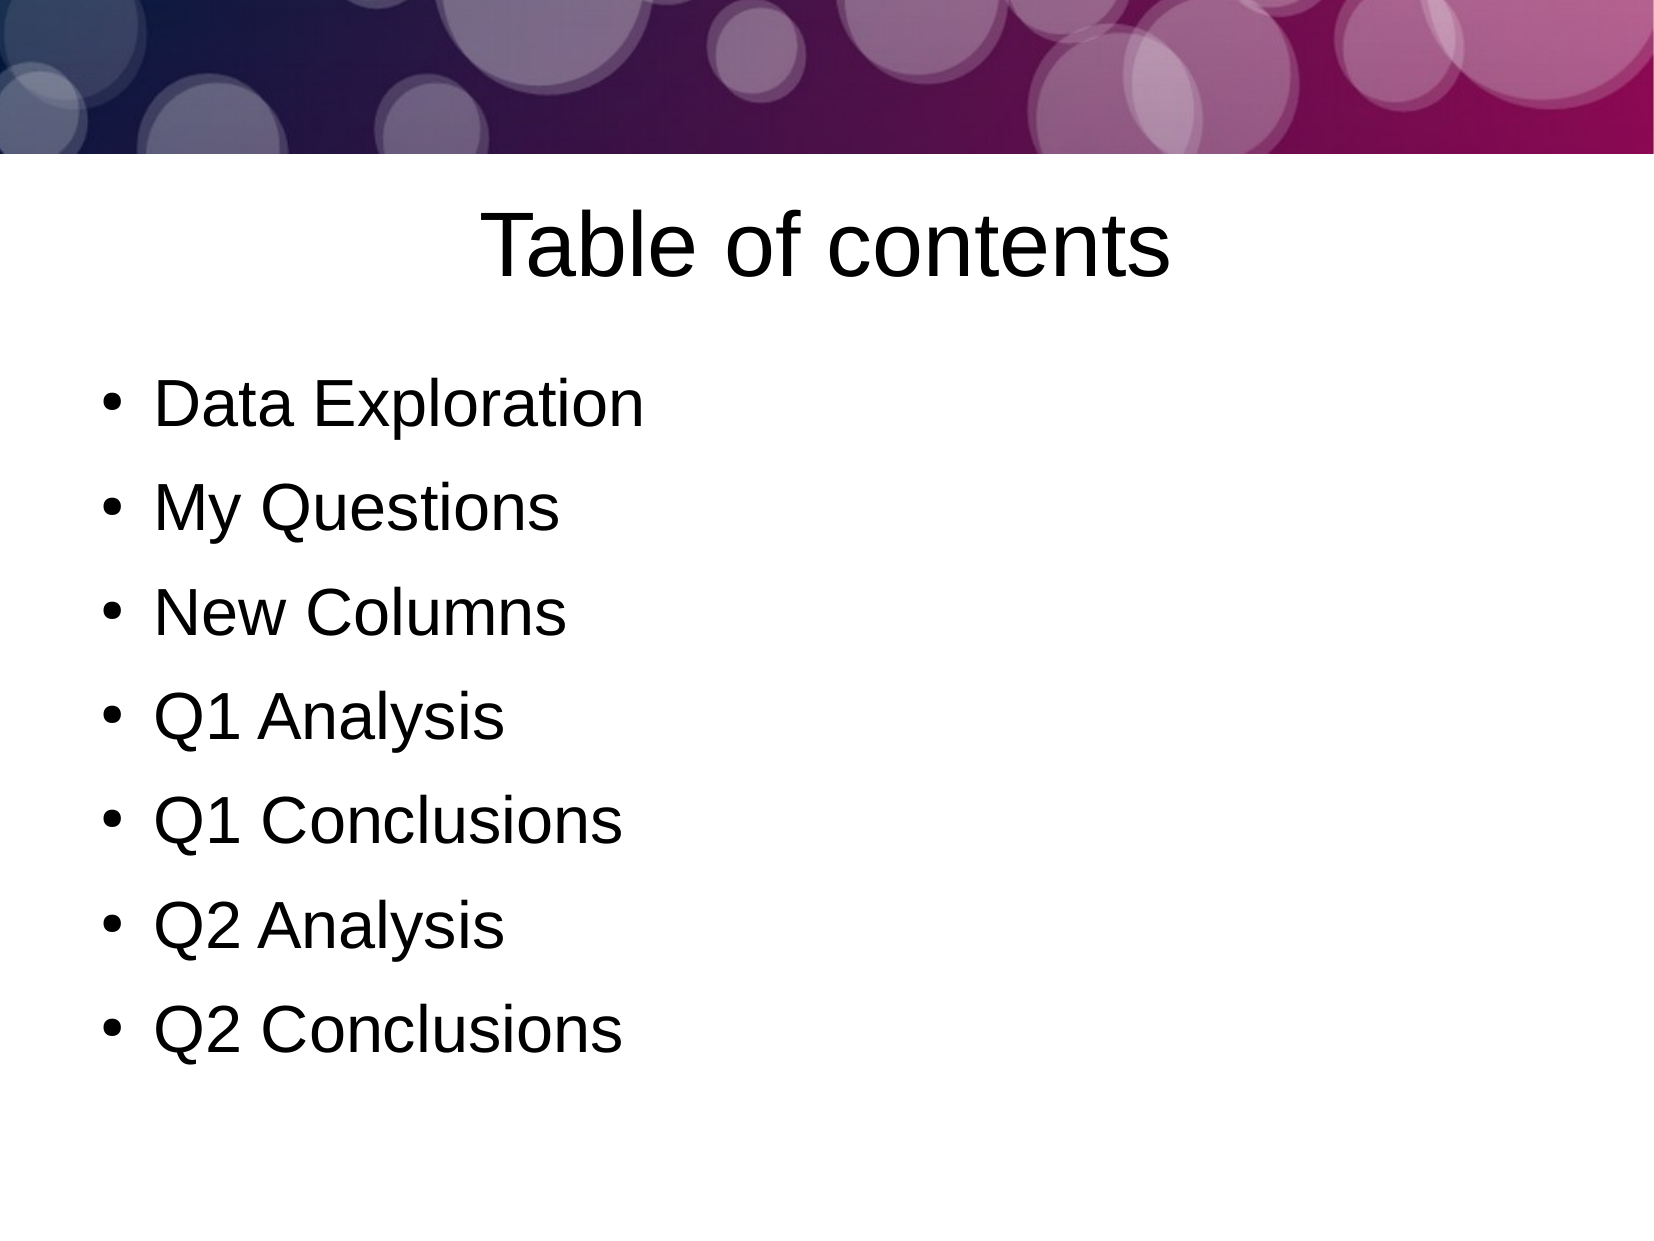

# Table of contents
Data Exploration
My Questions
New Columns
Q1 Analysis
Q1 Conclusions
Q2 Analysis
Q2 Conclusions